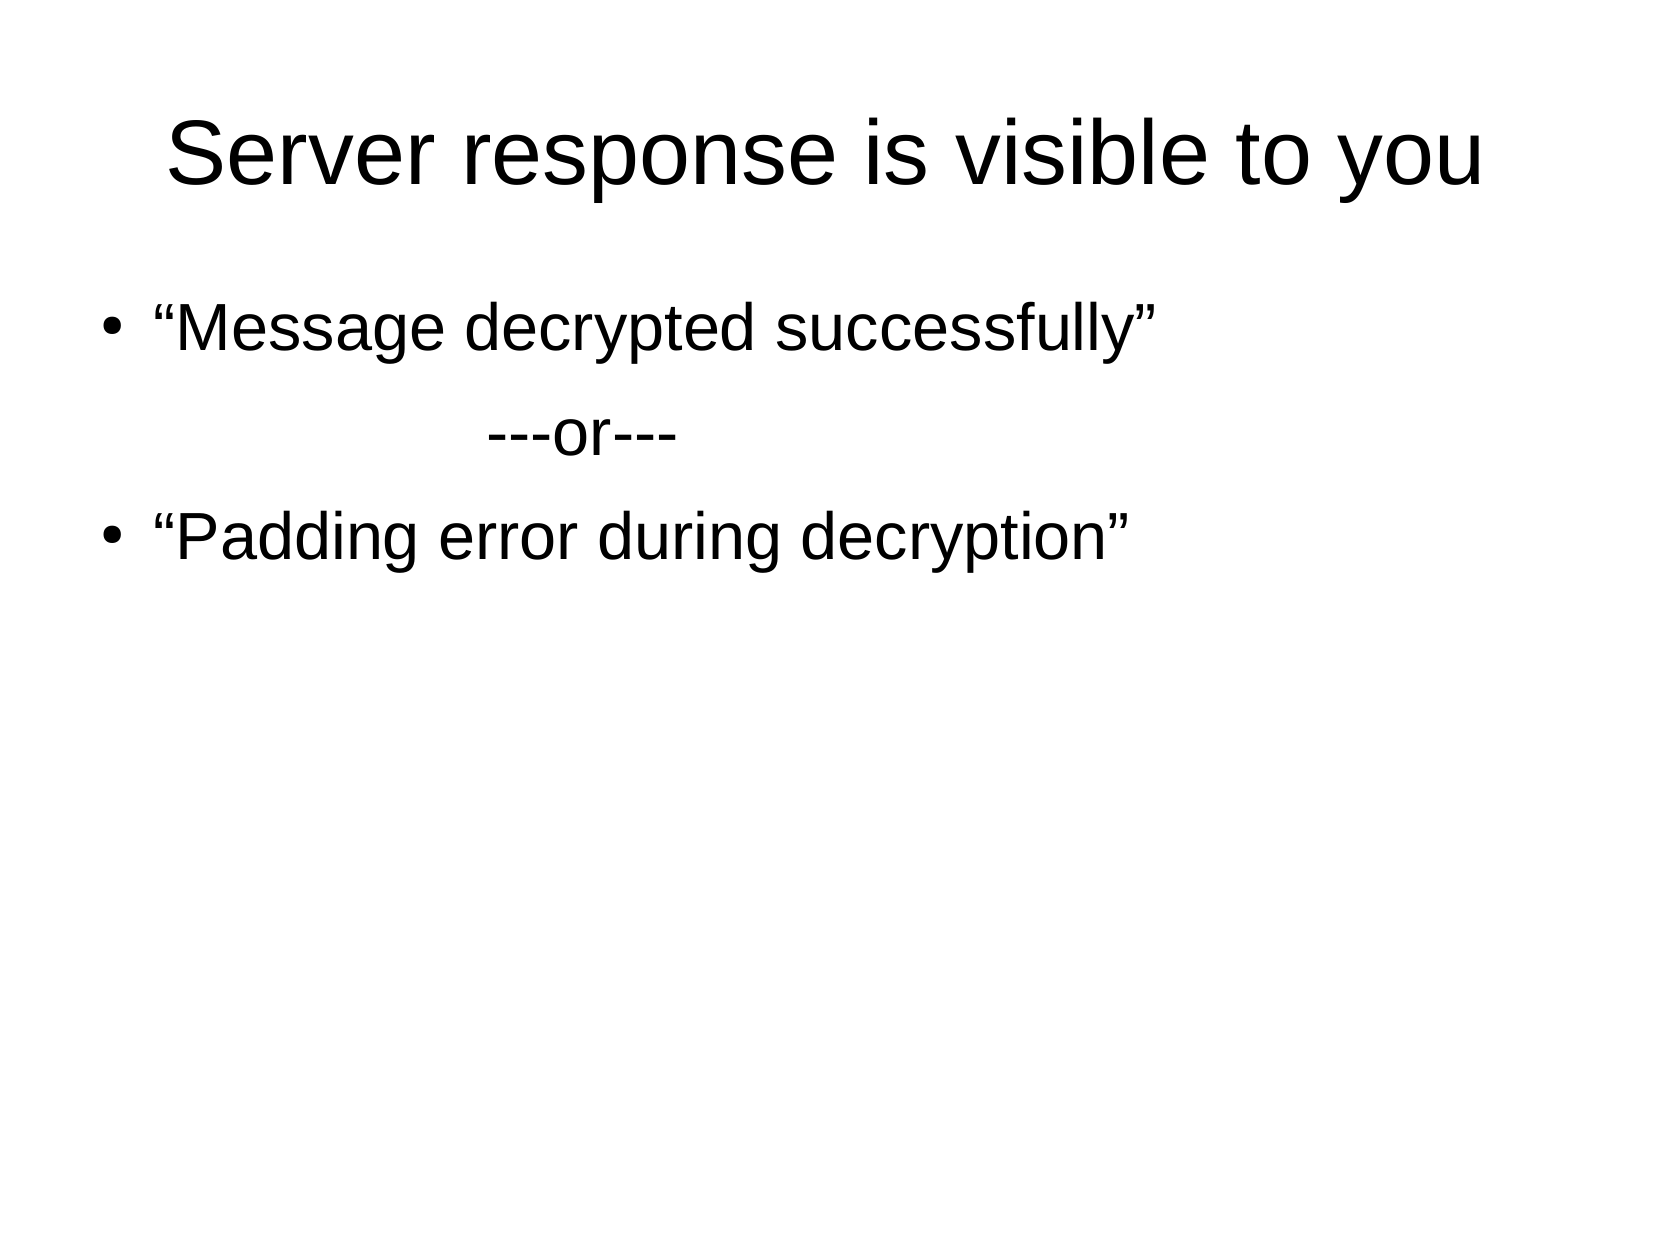

# Server response is visible to you
“Message decrypted successfully”
 ---or---
“Padding error during decryption”